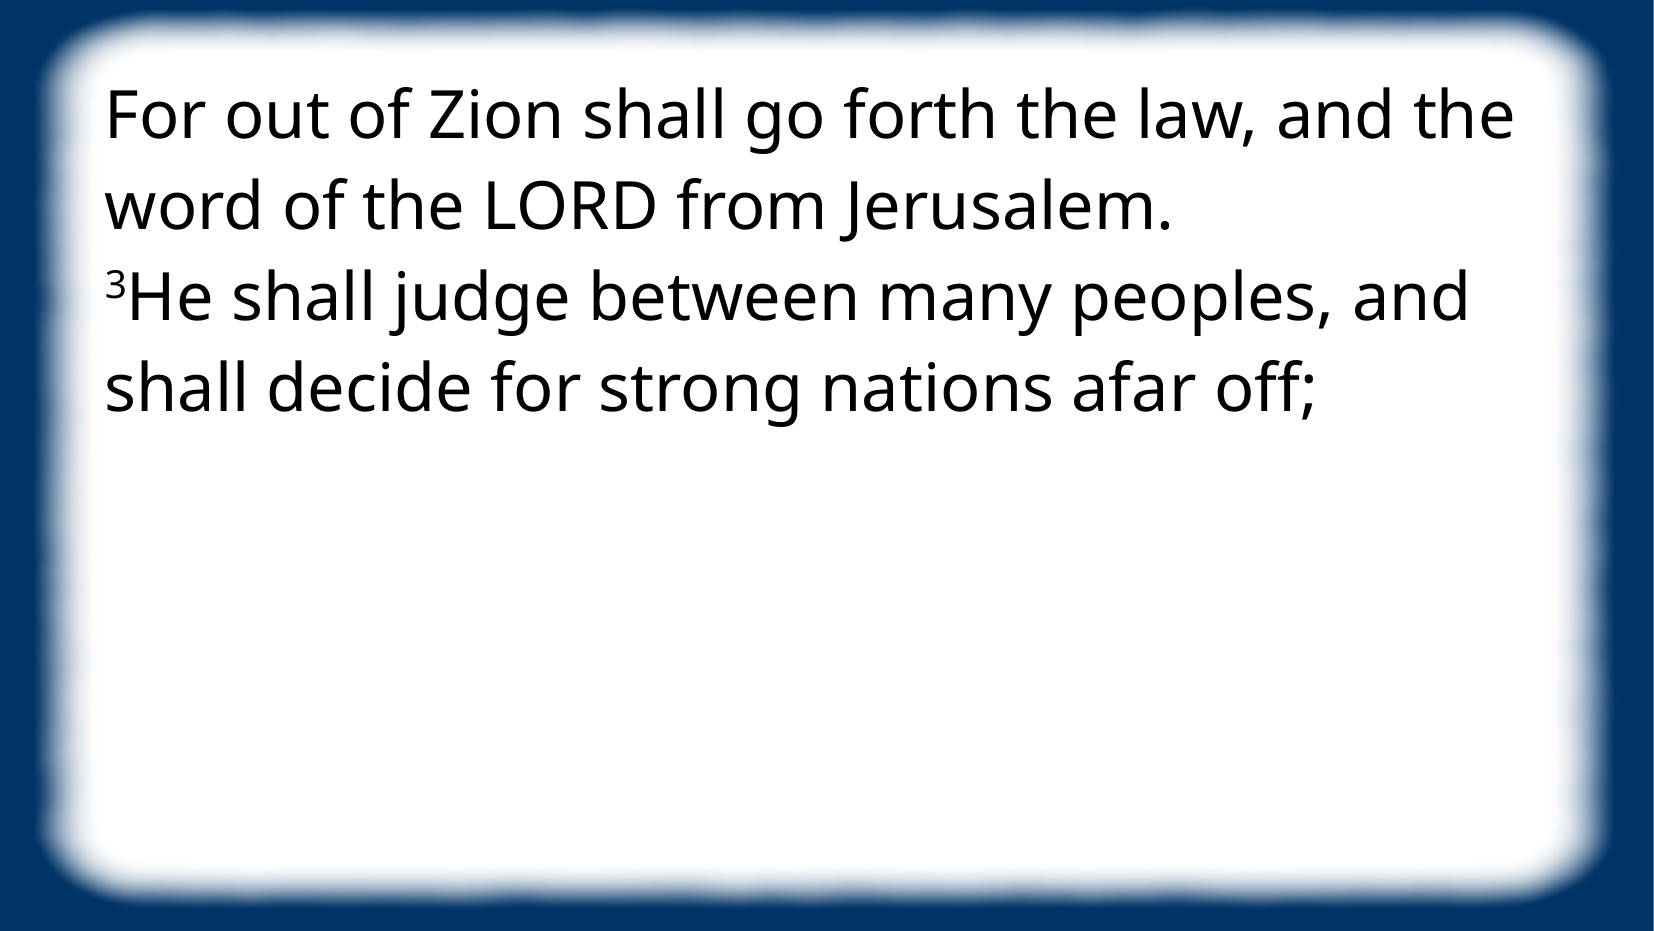

For out of Zion shall go forth the law, and the word of the LORD from Jerusalem.
3He shall judge between many peoples, and shall decide for strong nations afar off;